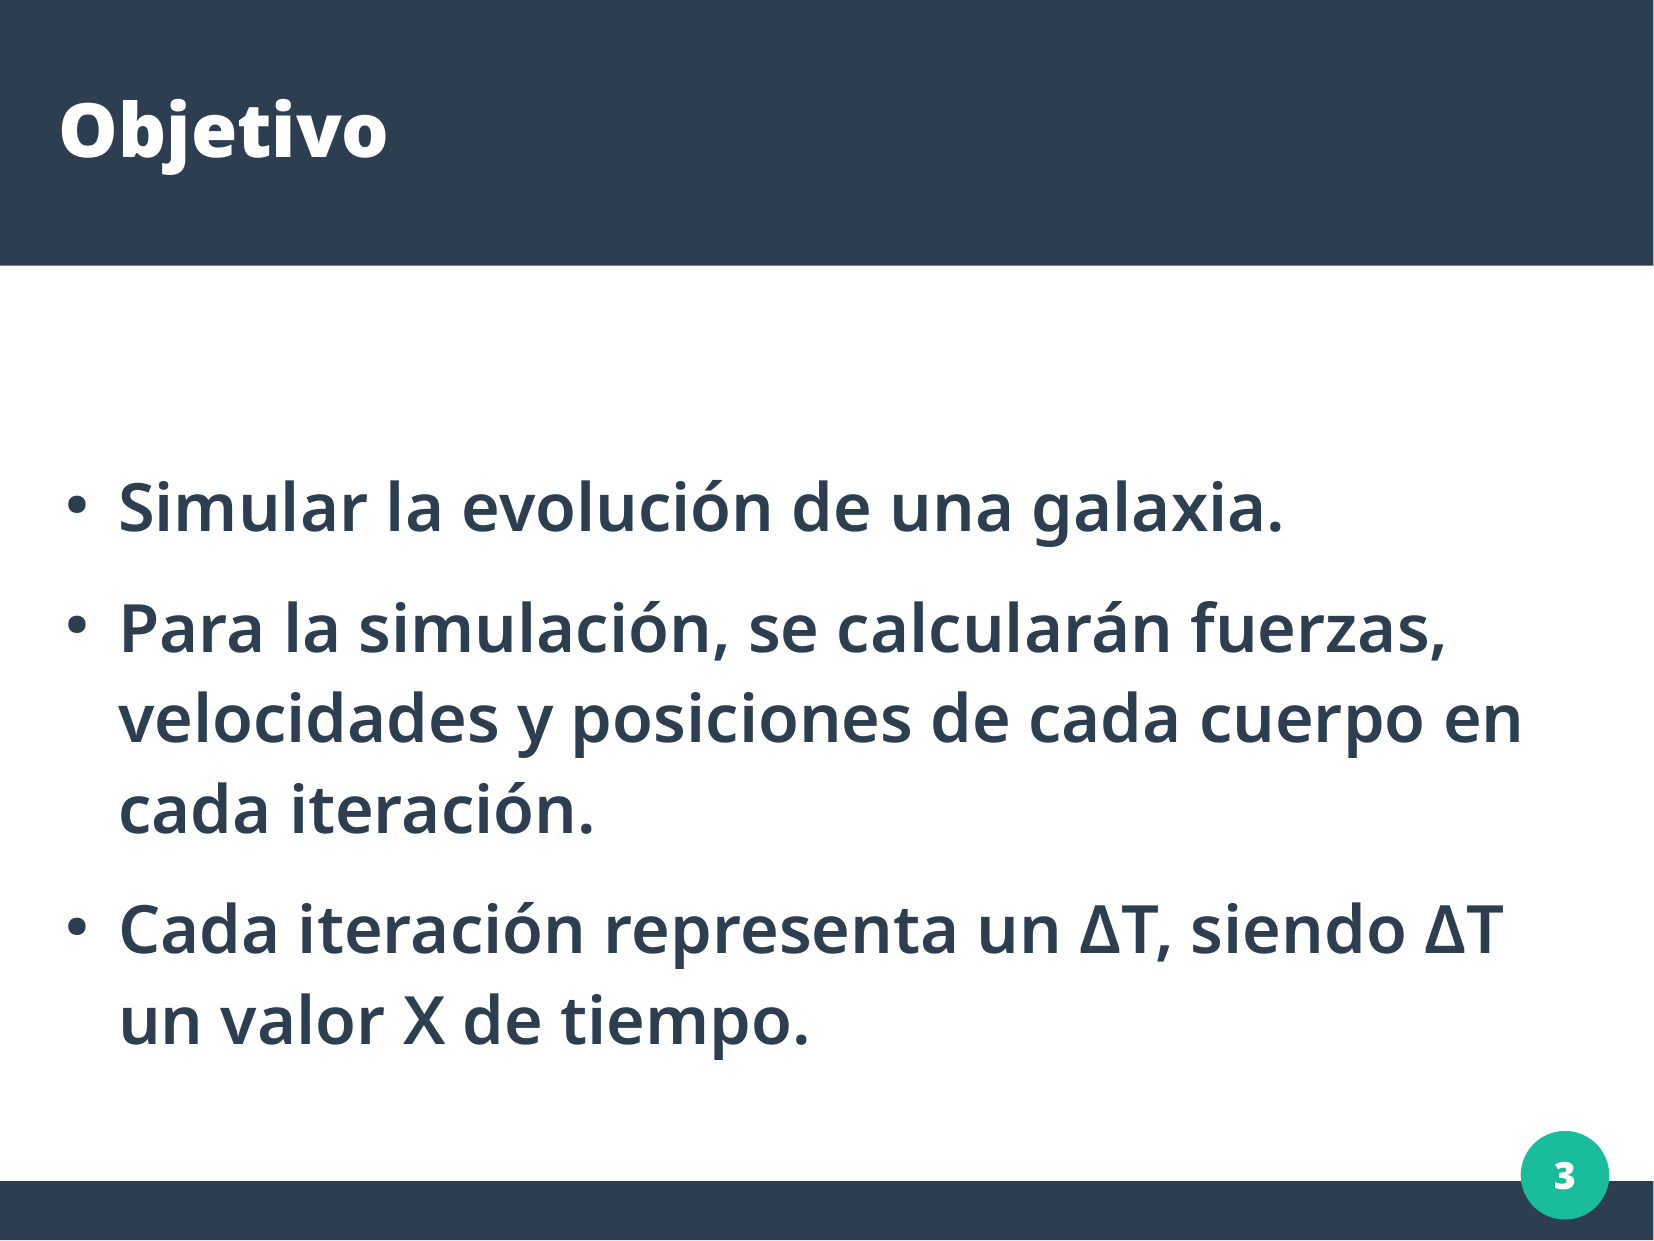

# Objetivo
Simular la evolución de una galaxia.
Para la simulación, se calcularán fuerzas, velocidades y posiciones de cada cuerpo en cada iteración.
Cada iteración representa un ΔT, siendo ΔT un valor X de tiempo.
3